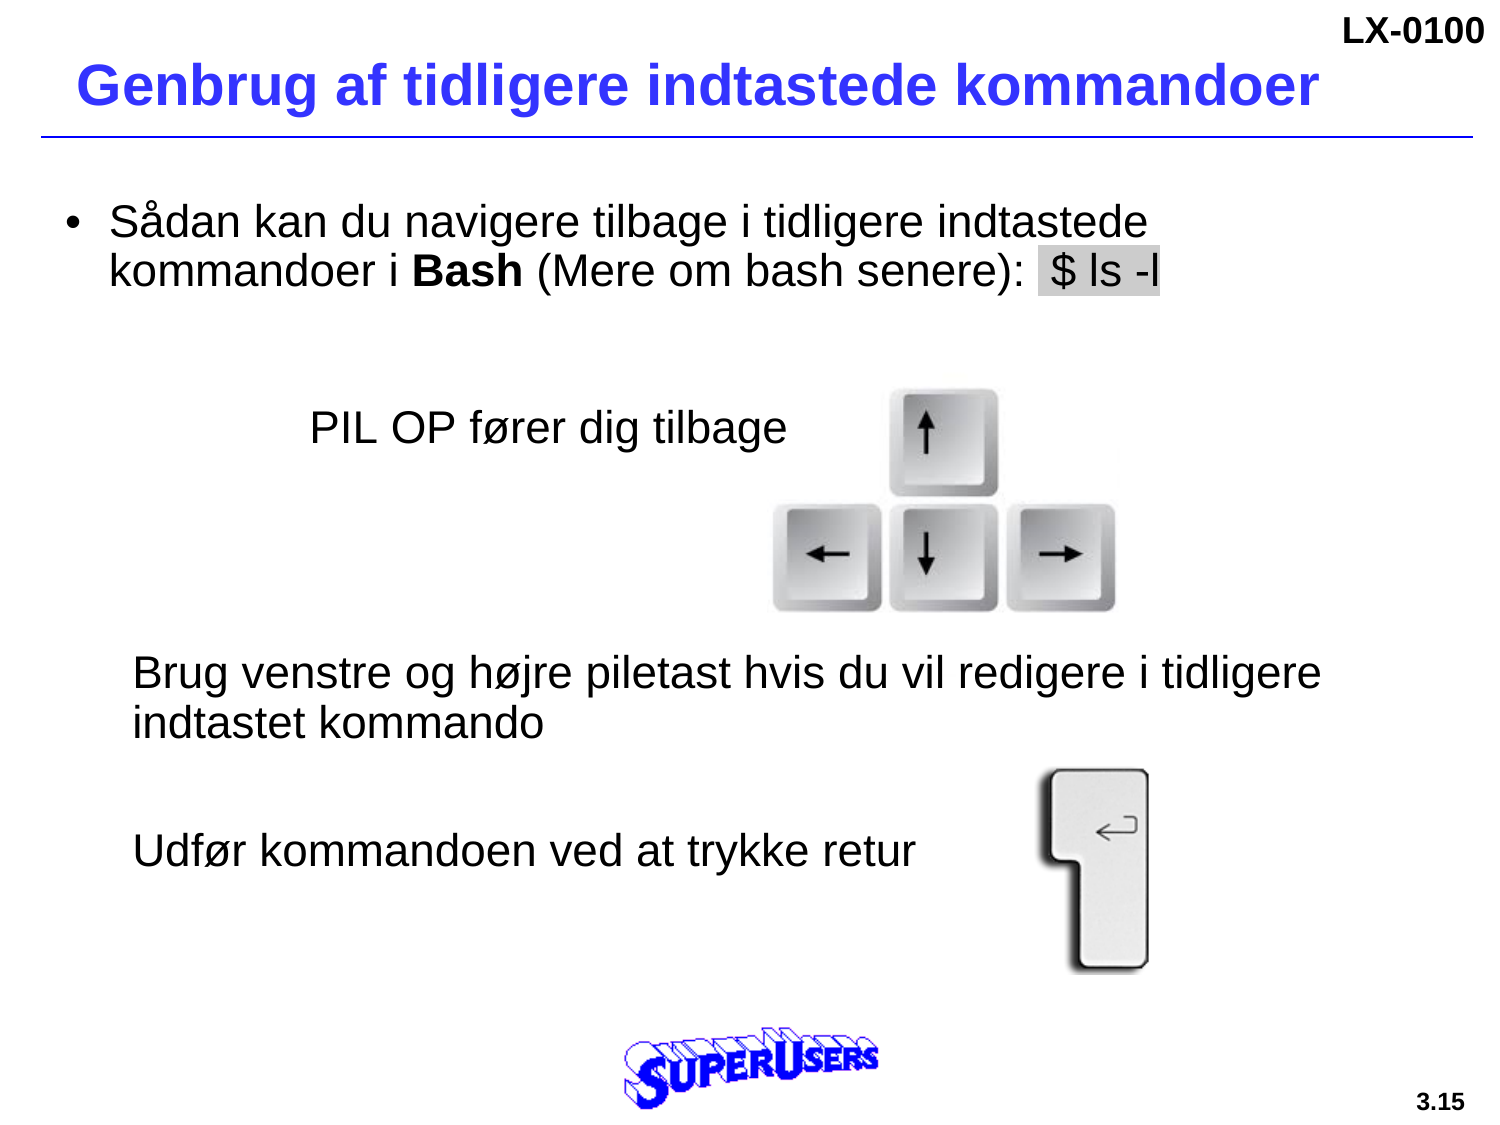

# Genbrug af tidligere indtastede kommandoer
Sådan kan du navigere tilbage i tidligere indtastede kommandoer i Bash (Mere om bash senere): $ ls -l
PIL OP fører dig tilbage
Brug venstre og højre piletast hvis du vil redigere i tidligere indtastet kommando
Udfør kommandoen ved at trykke retur